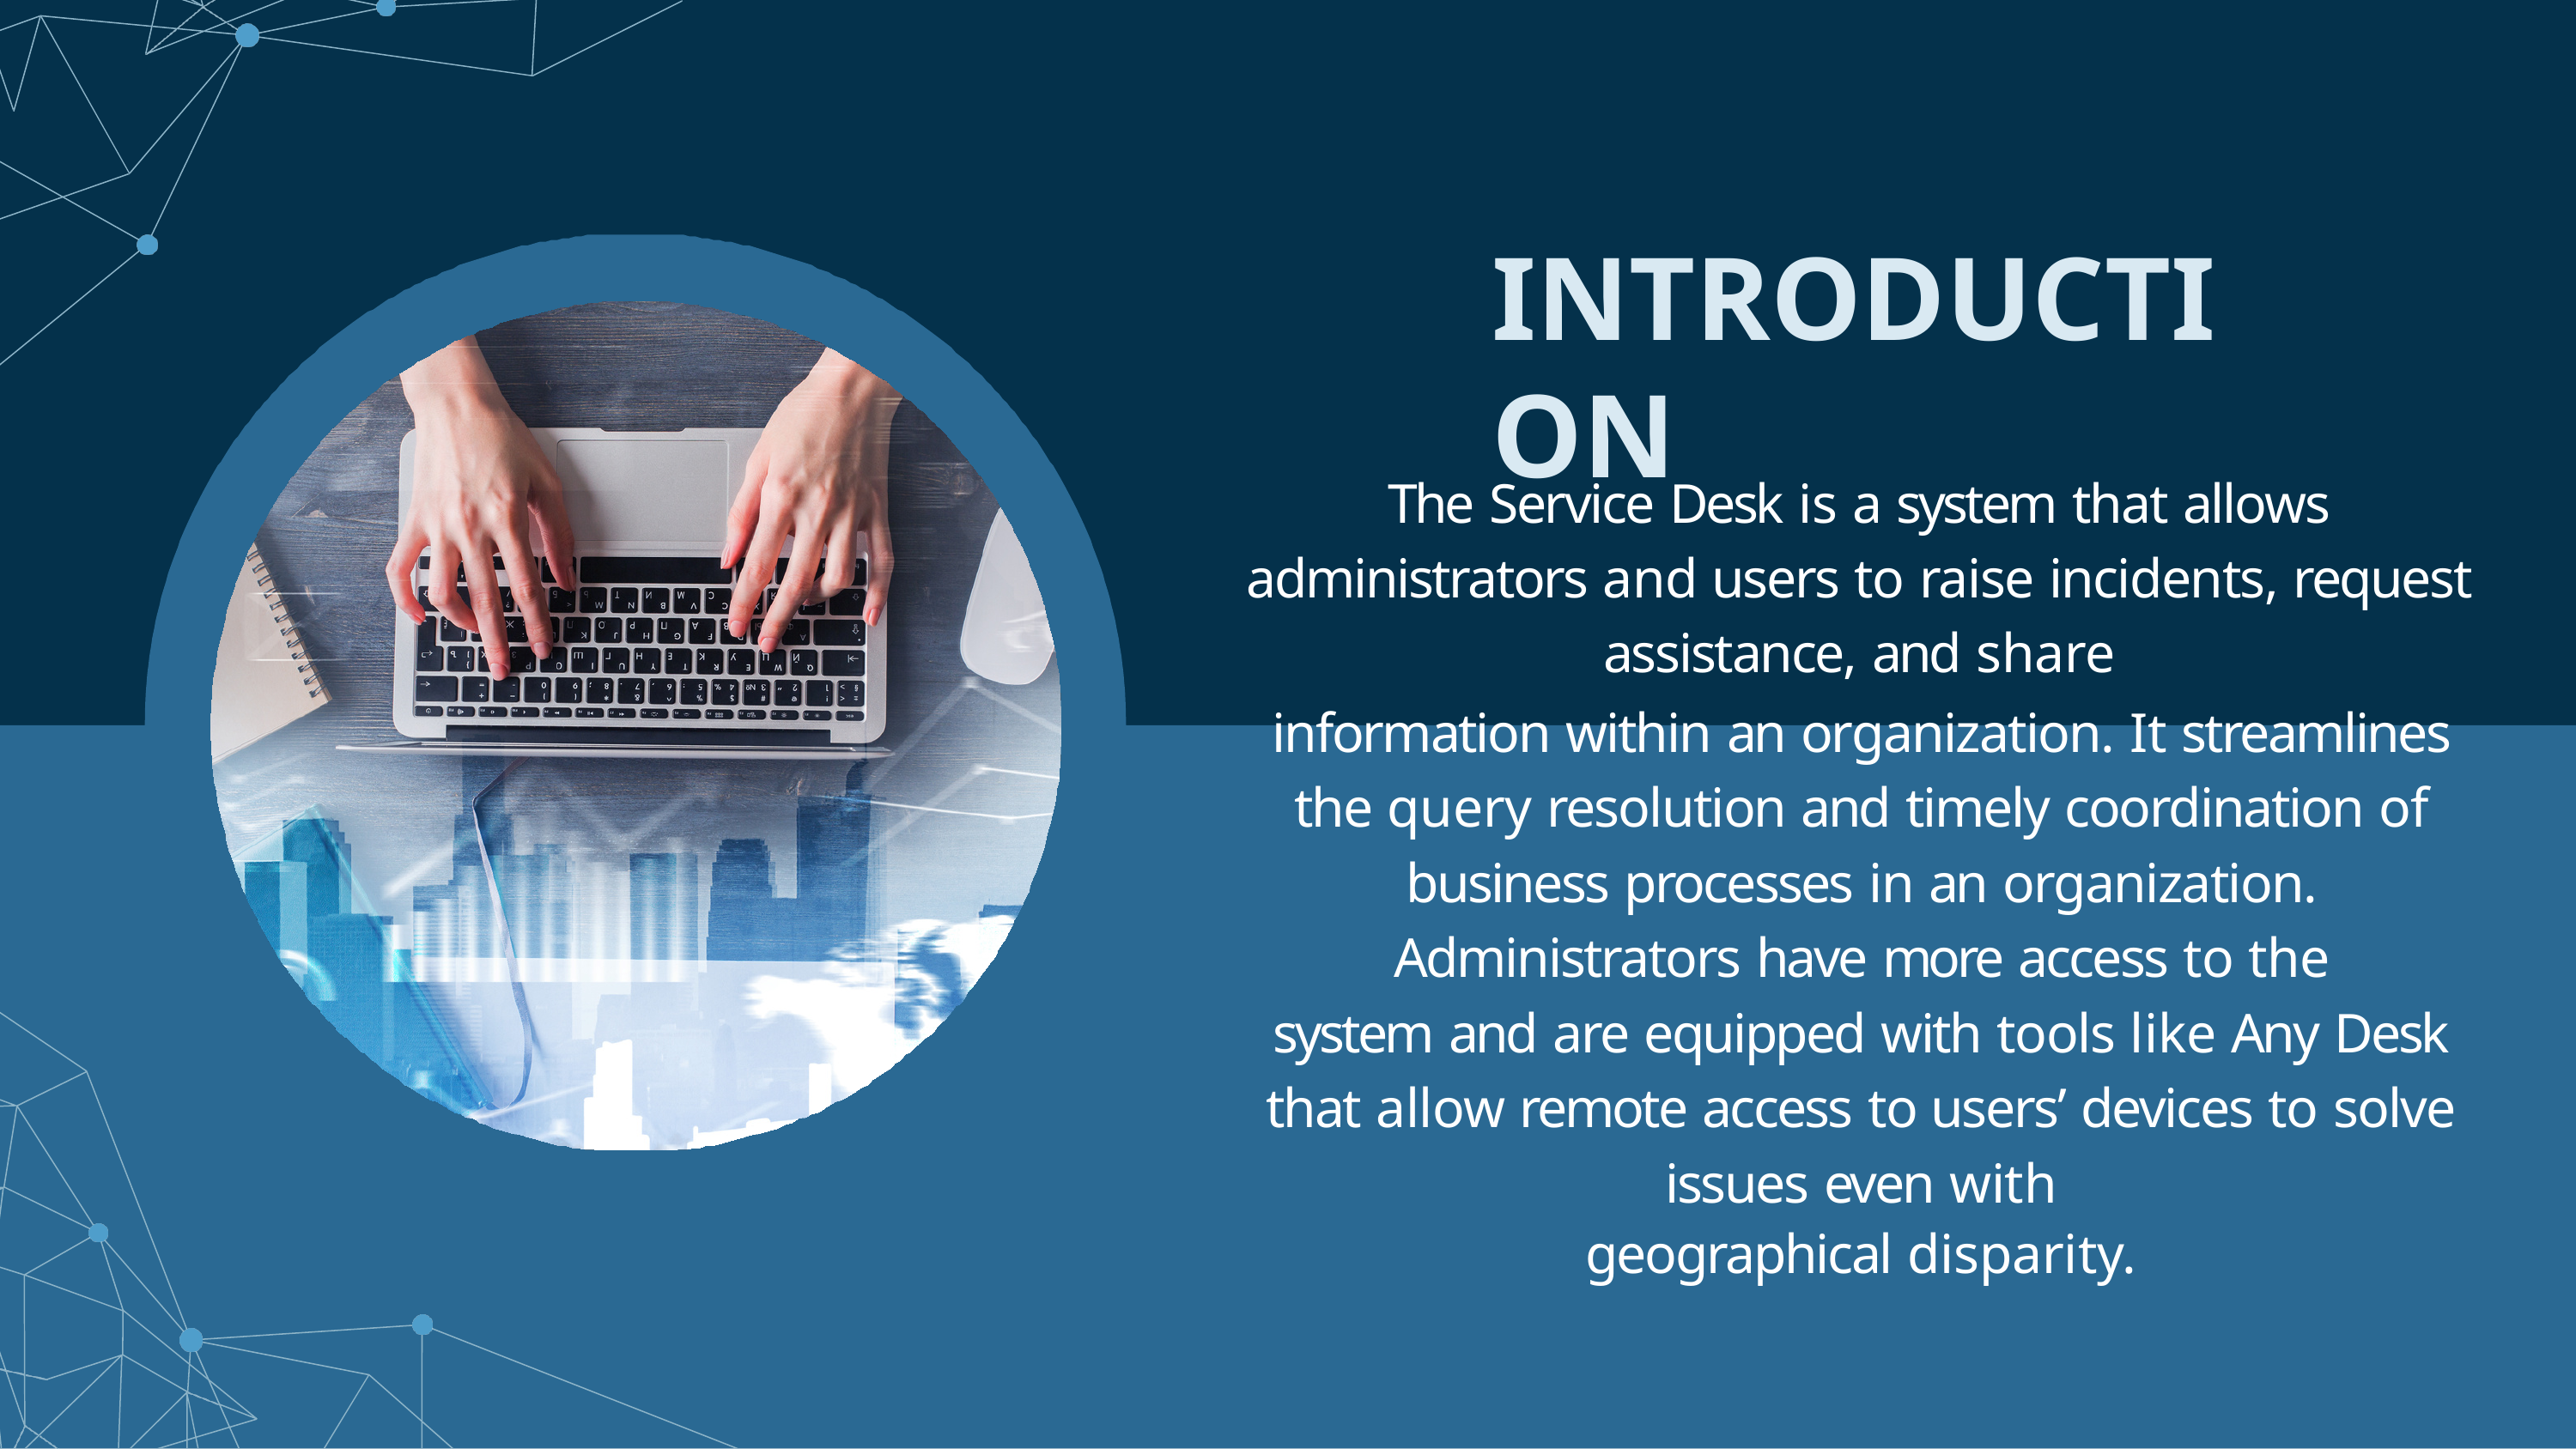

# INTRODUCTION
The Service Desk is a system that allows administrators and users to raise incidents, request assistance, and share
information within an organization. It streamlines the query resolution and timely coordination of business processes in an organization. Administrators have more access to the
system and are equipped with tools like Any Desk that allow remote access to users’ devices to solve issues even with
geographical disparity.